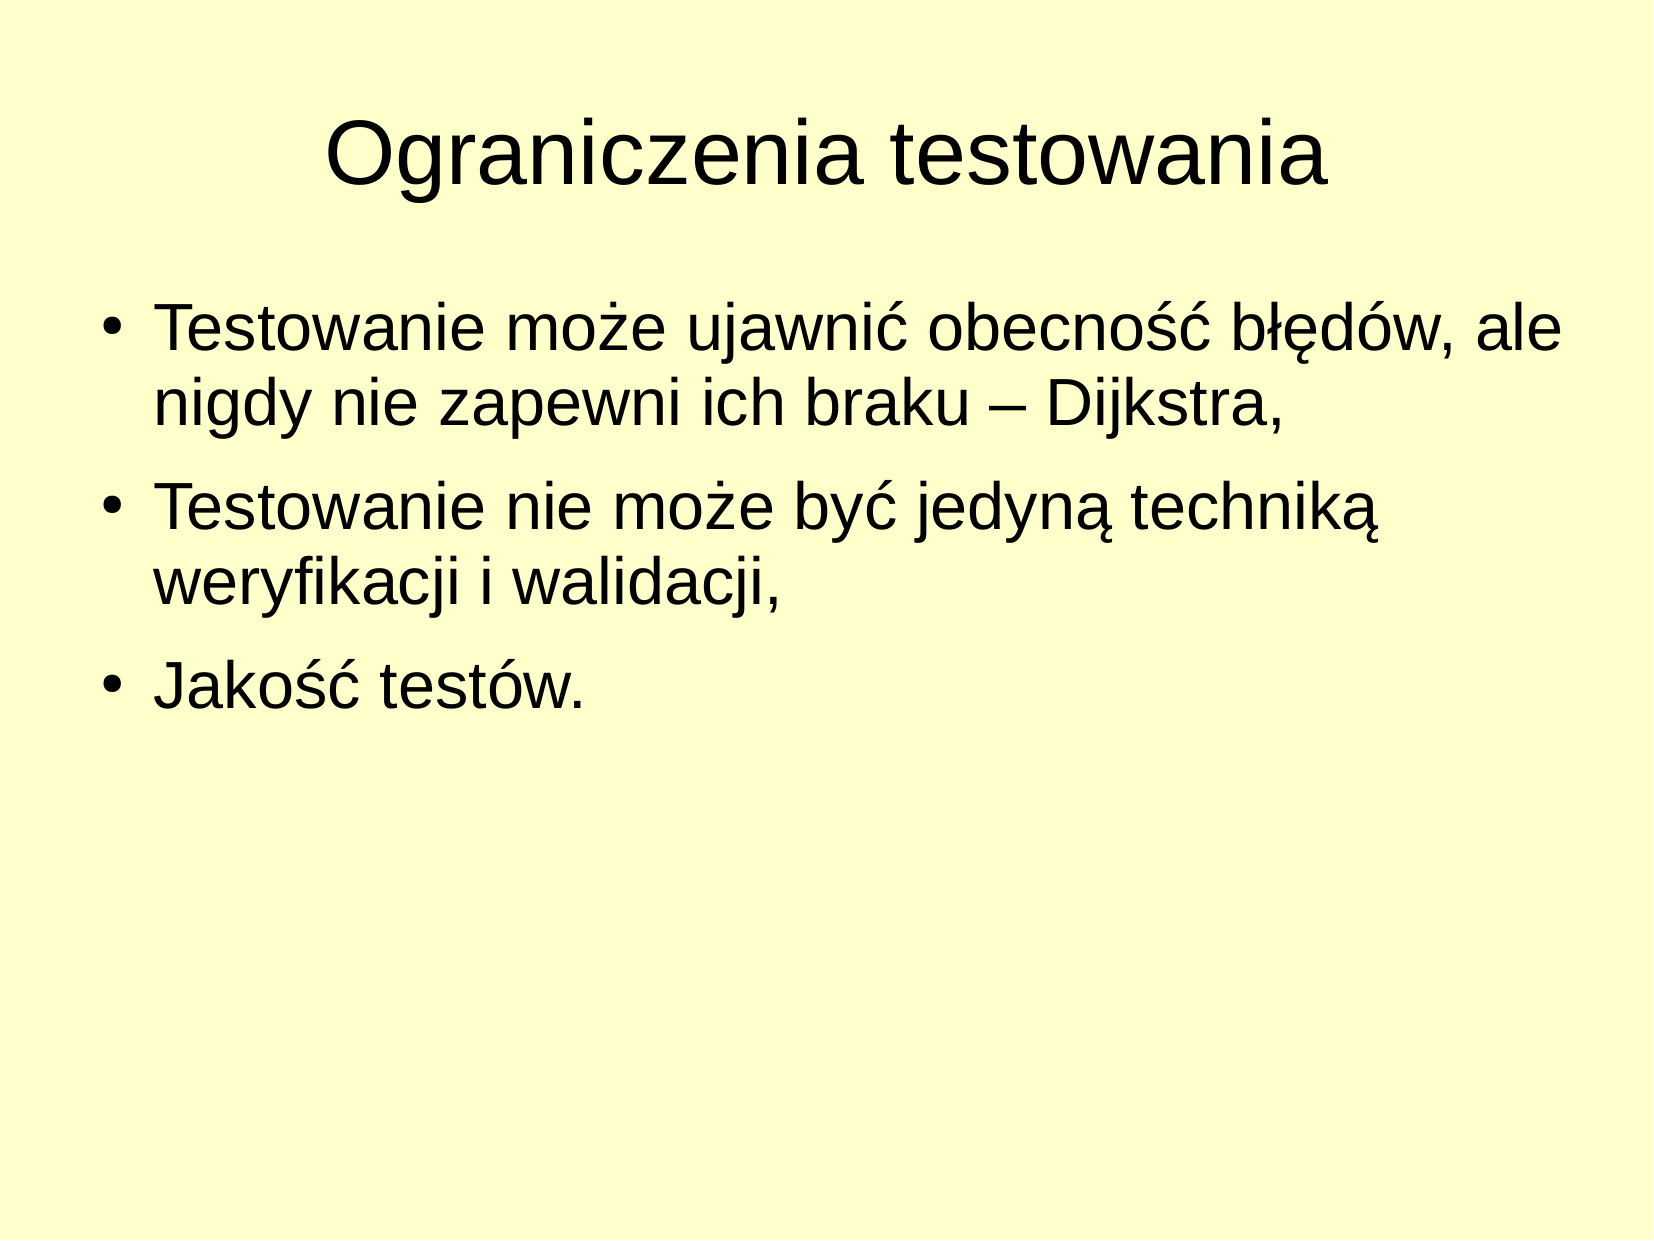

# Ograniczenia testowania
Testowanie może ujawnić obecność błędów, ale nigdy nie zapewni ich braku – Dijkstra,
Testowanie nie może być jedyną techniką weryfikacji i walidacji,
Jakość testów.